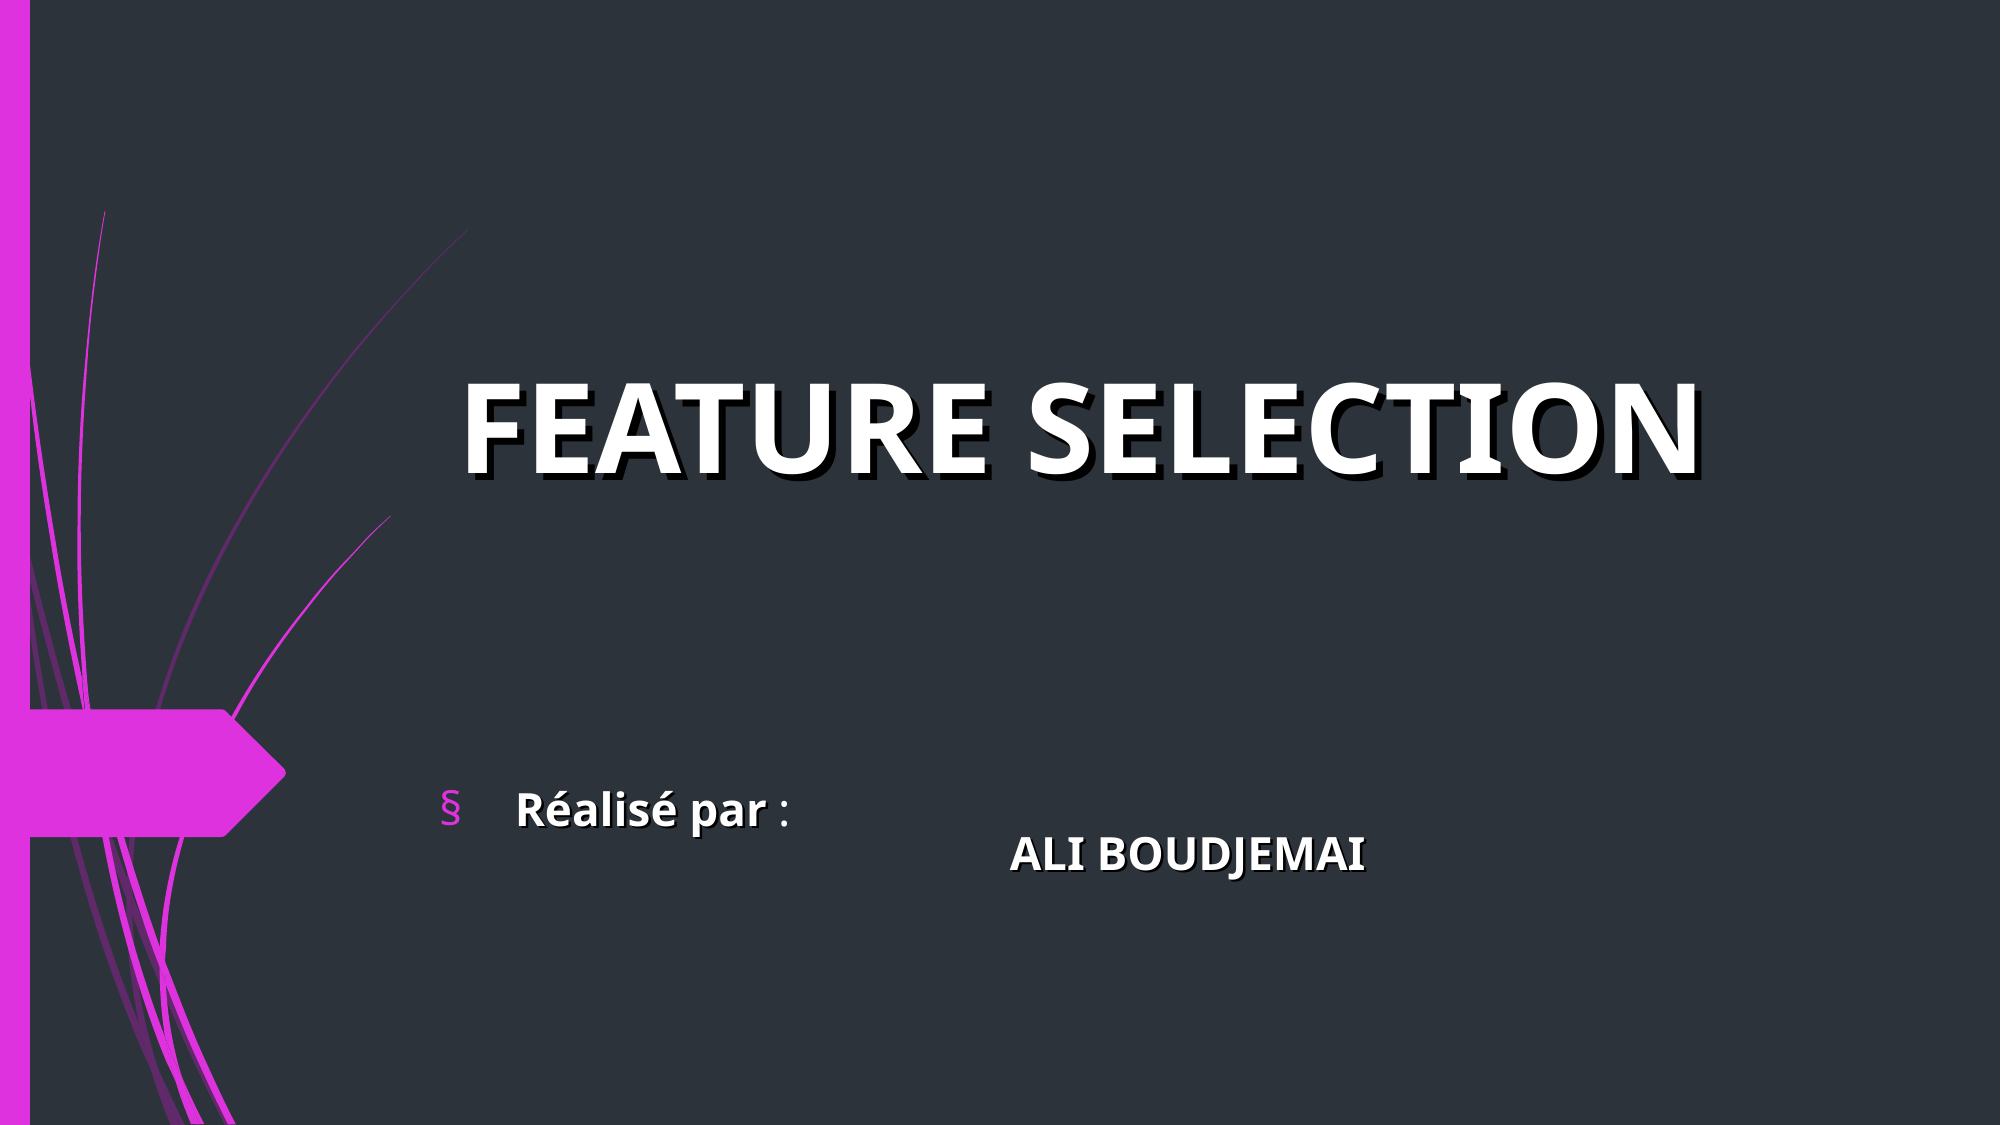

# FEATURE SELECTION
Réalisé par :
 ALI BOUDJEMAI